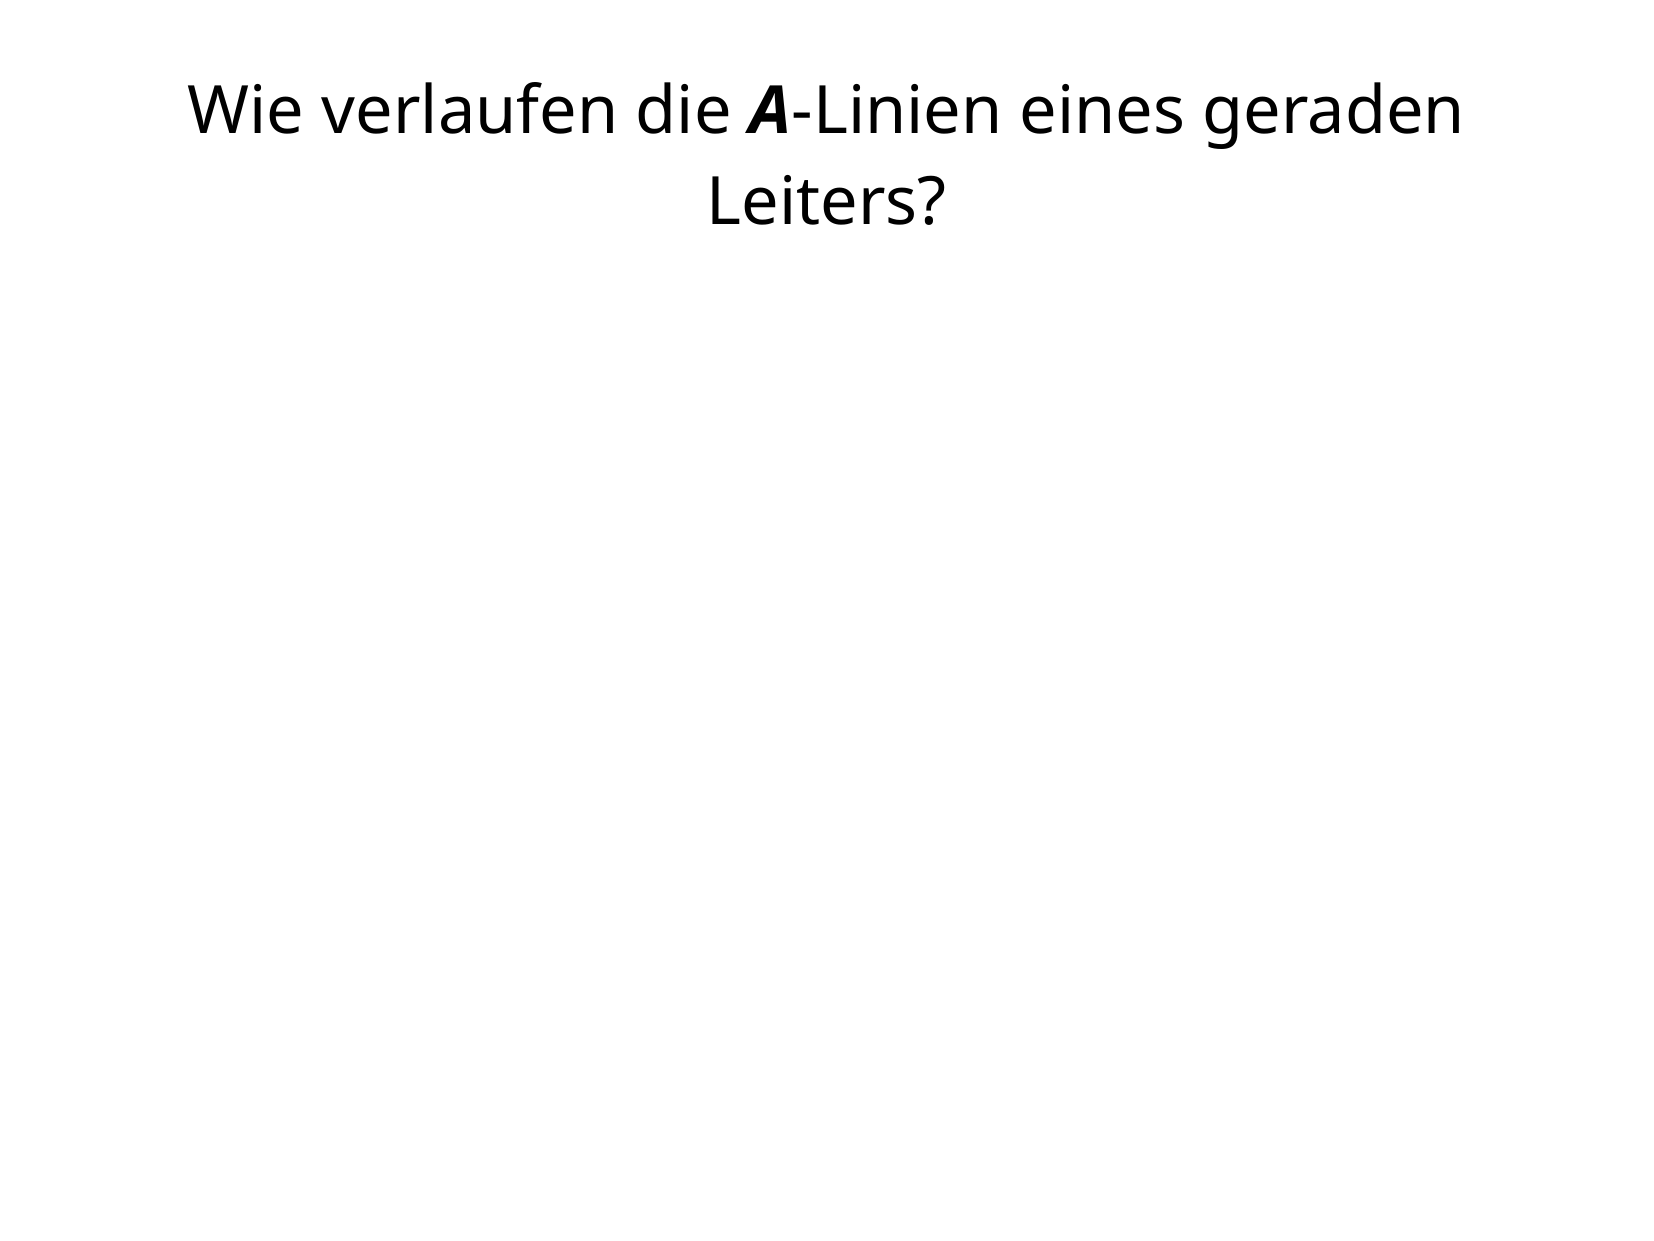

# Wie verlaufen die A-Linien eines geraden Leiters?